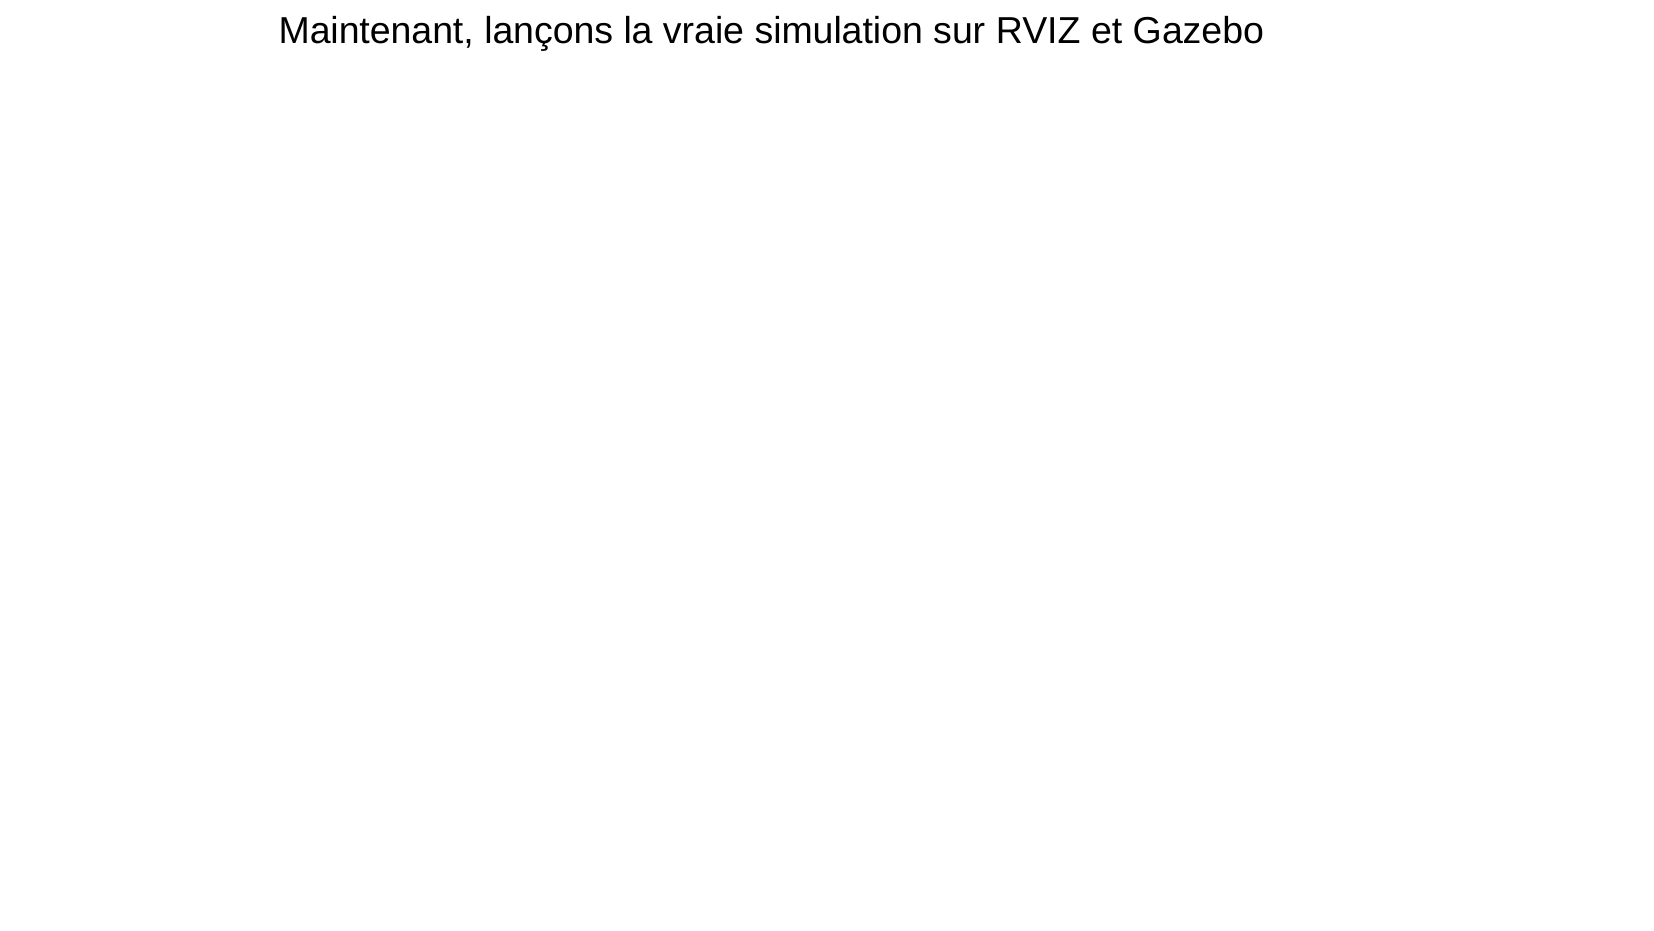

Maintenant, lançons la vraie simulation sur RVIZ et Gazebo